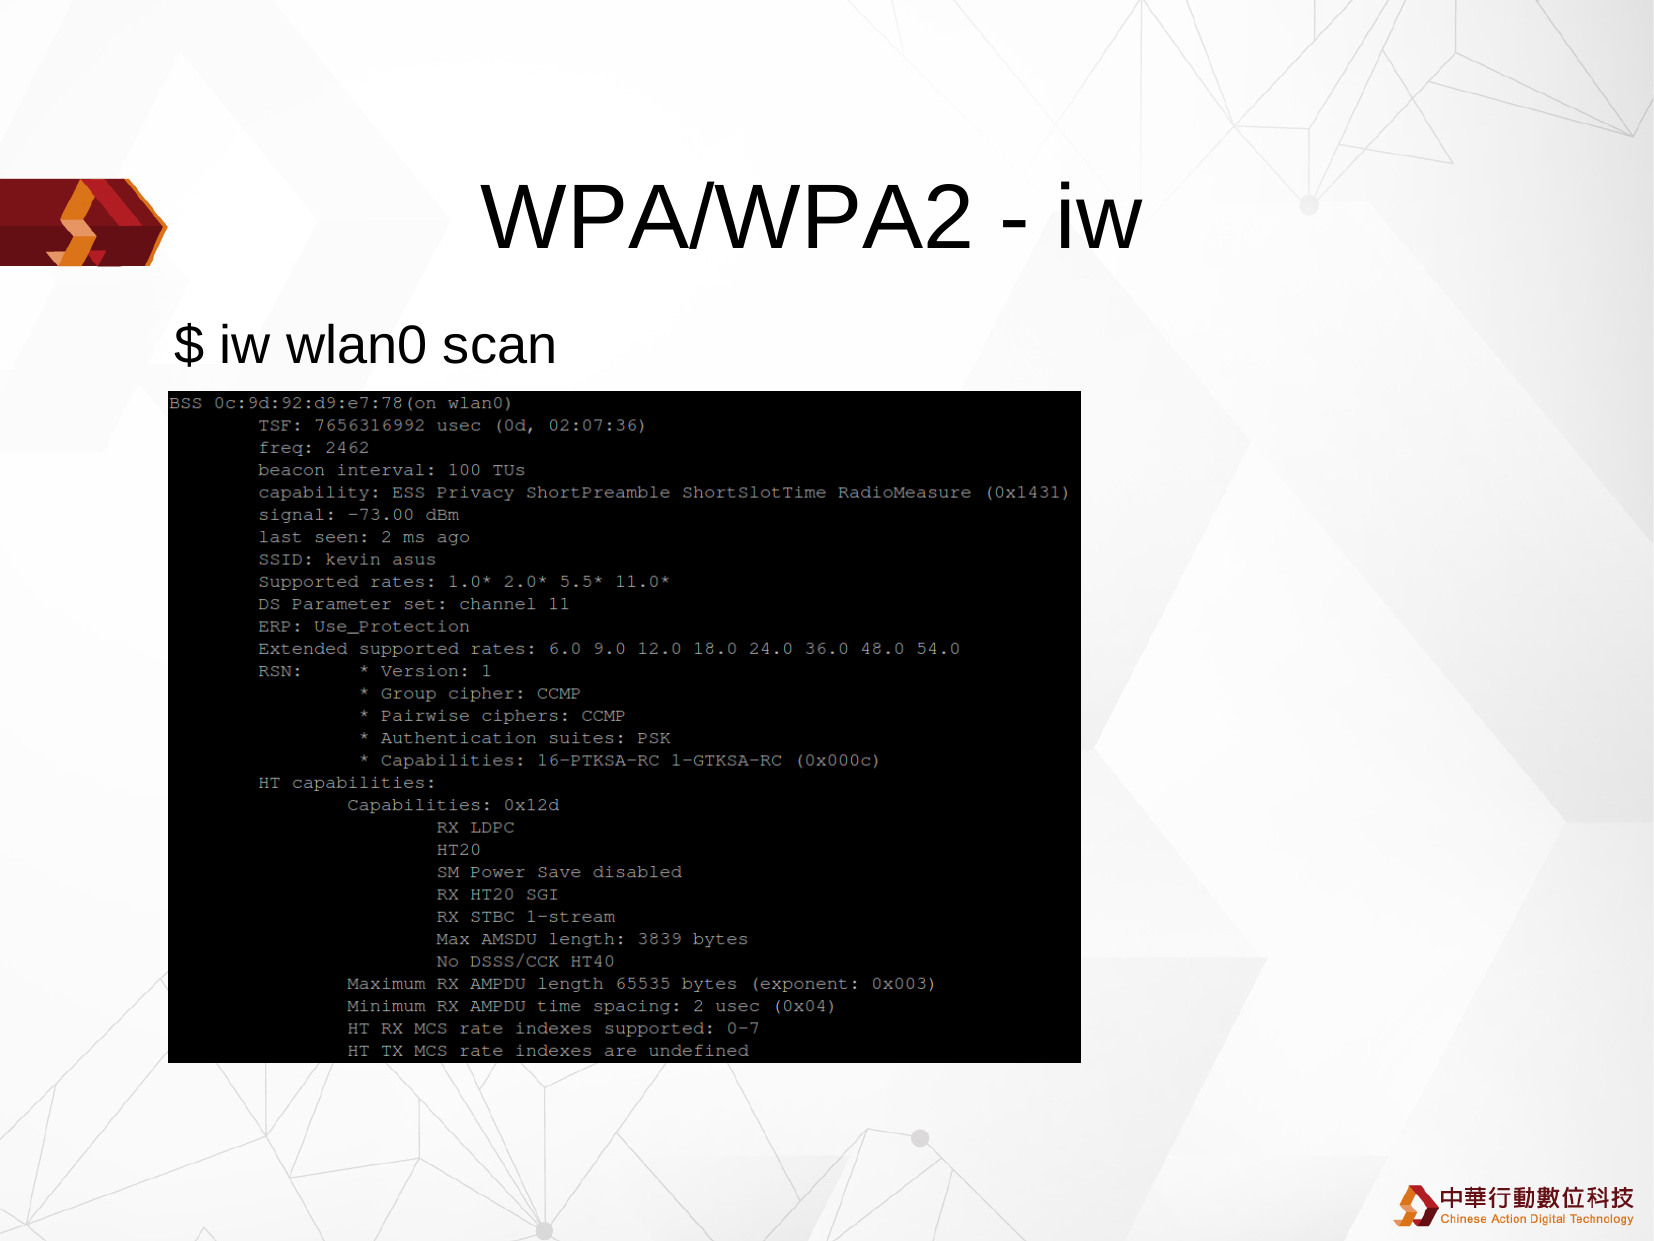

# WPA/WPA2 - iw
$ iw wlan0 scan